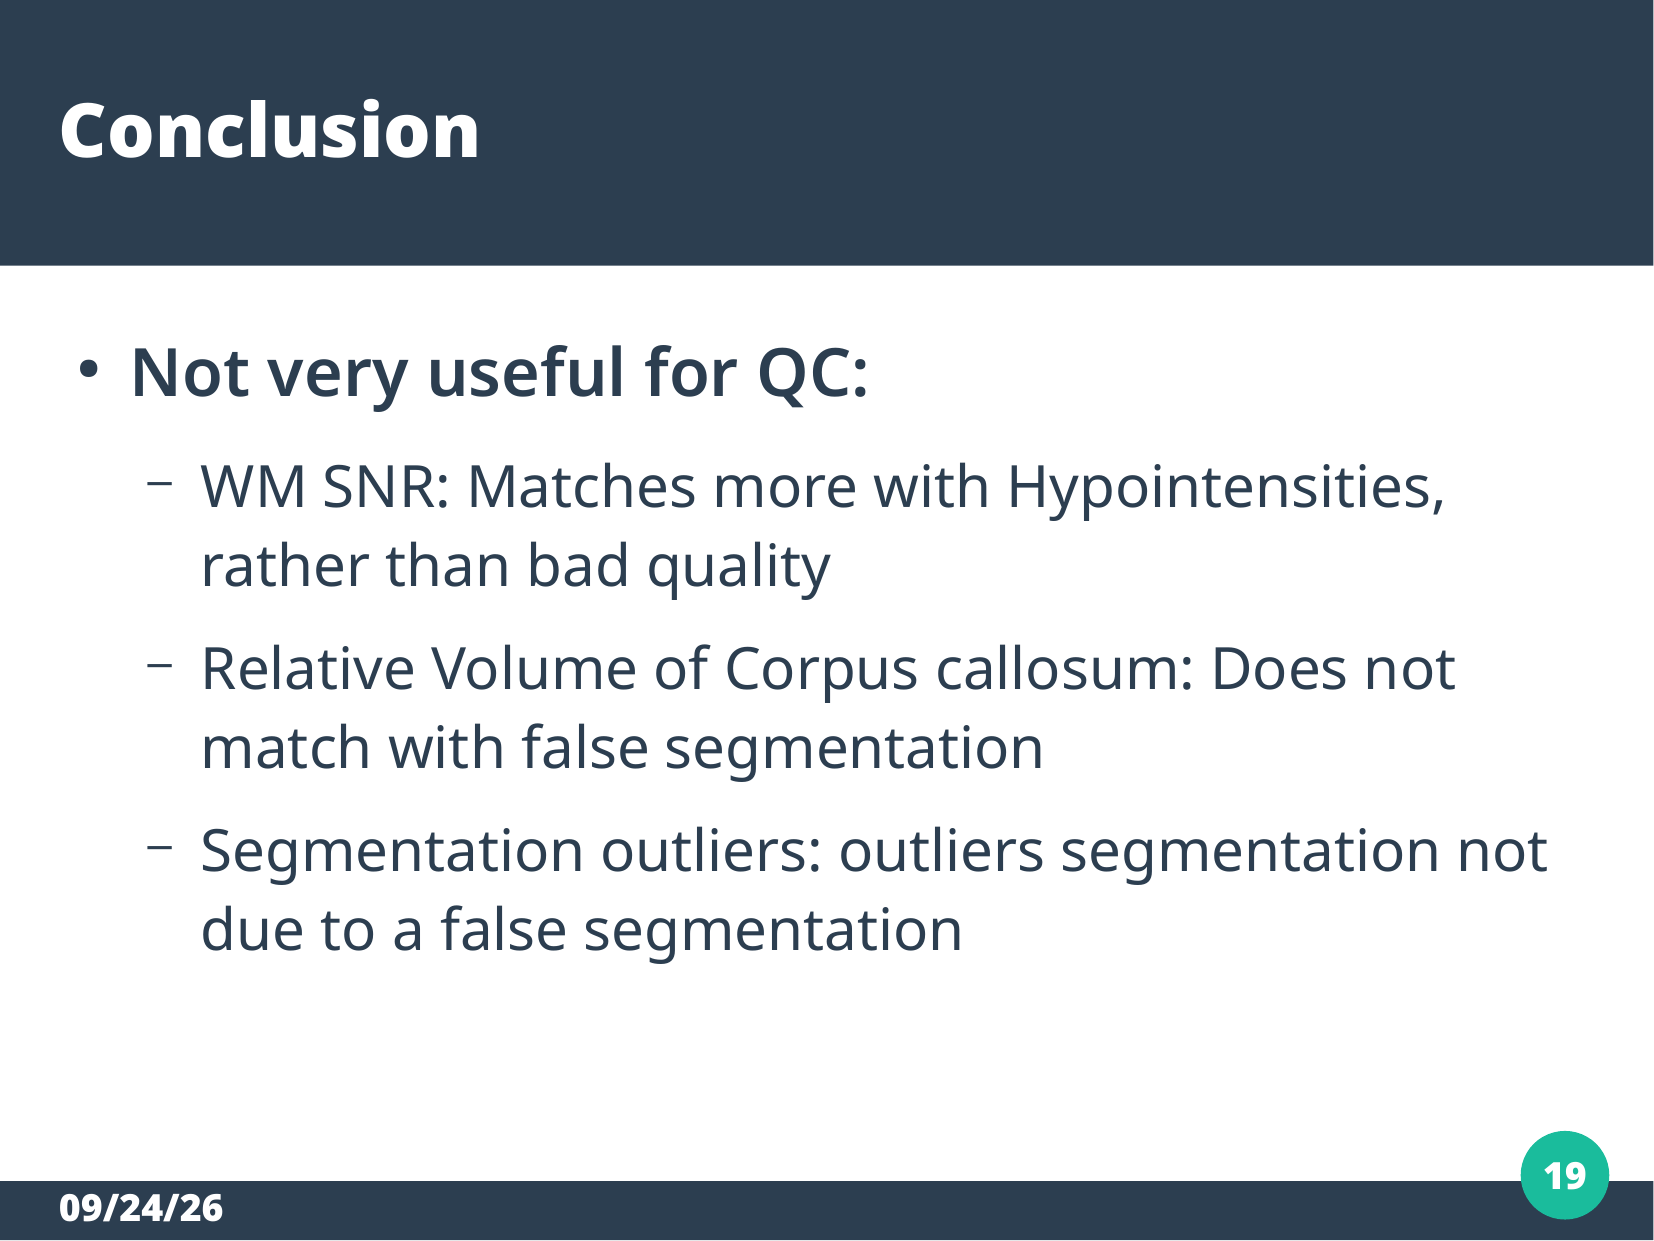

# Conclusion
Not very useful for QC:
WM SNR: Matches more with Hypointensities, rather than bad quality
Relative Volume of Corpus callosum: Does not match with false segmentation
Segmentation outliers: outliers segmentation not due to a false segmentation
19